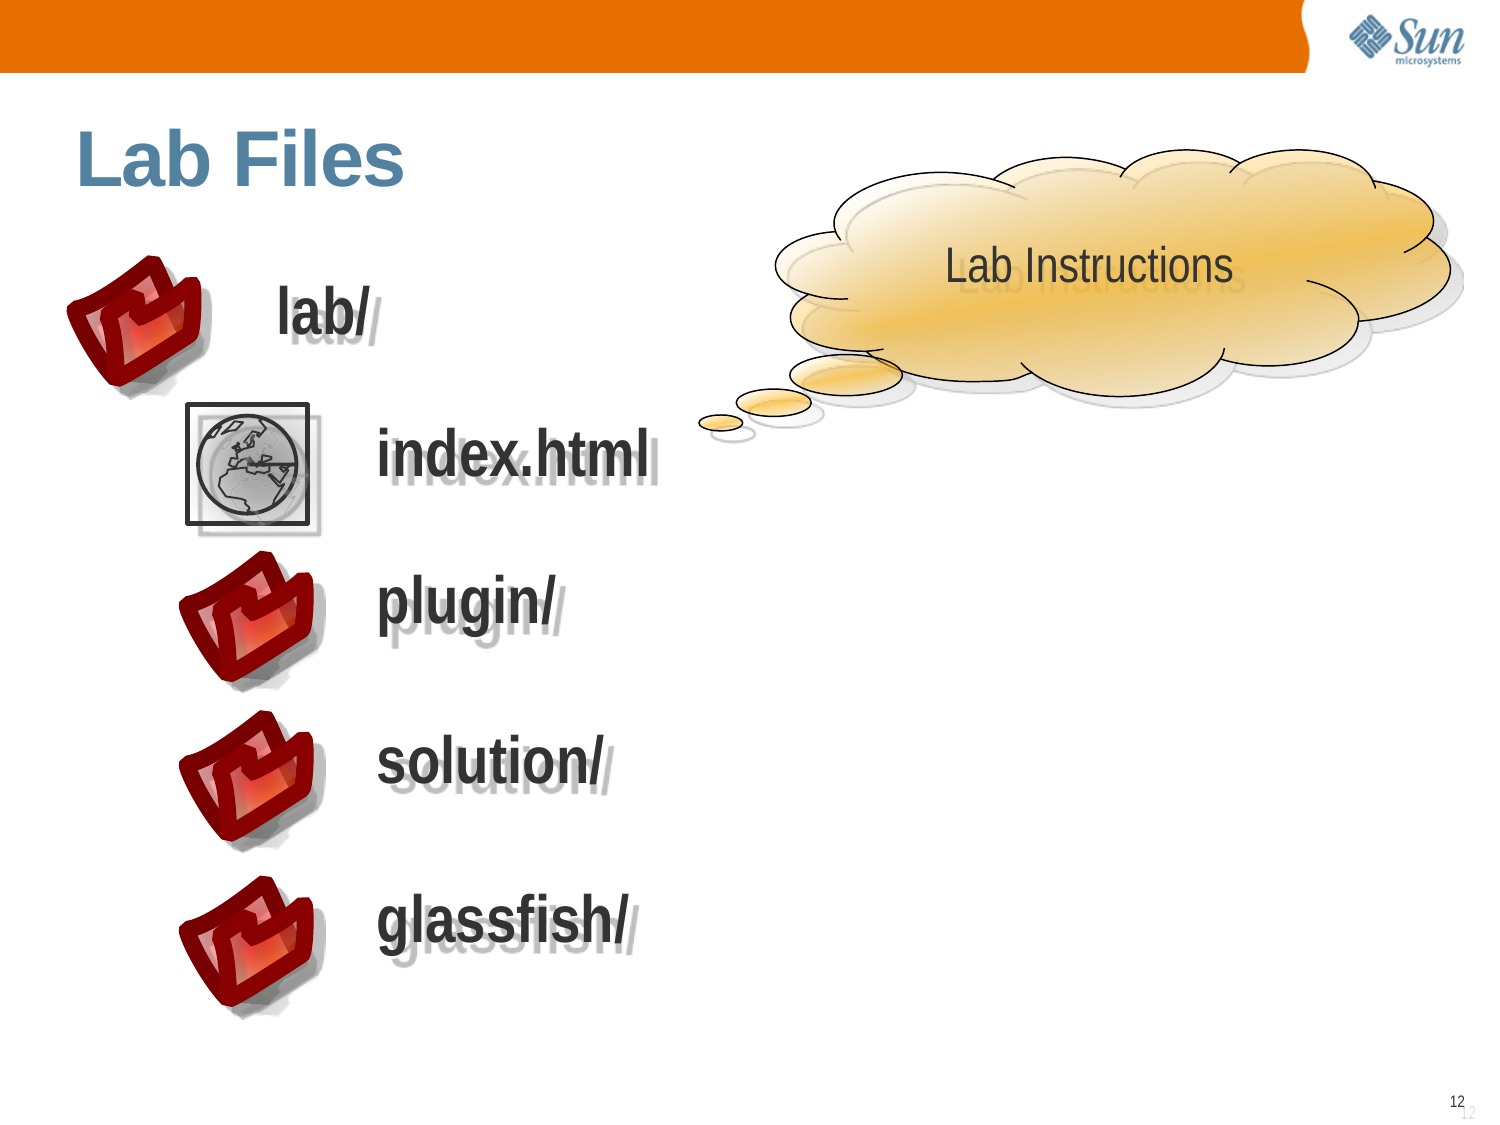

# Lab Files
Lab Instructions
lab/
index.html
plugin/
solution/
glassfish/